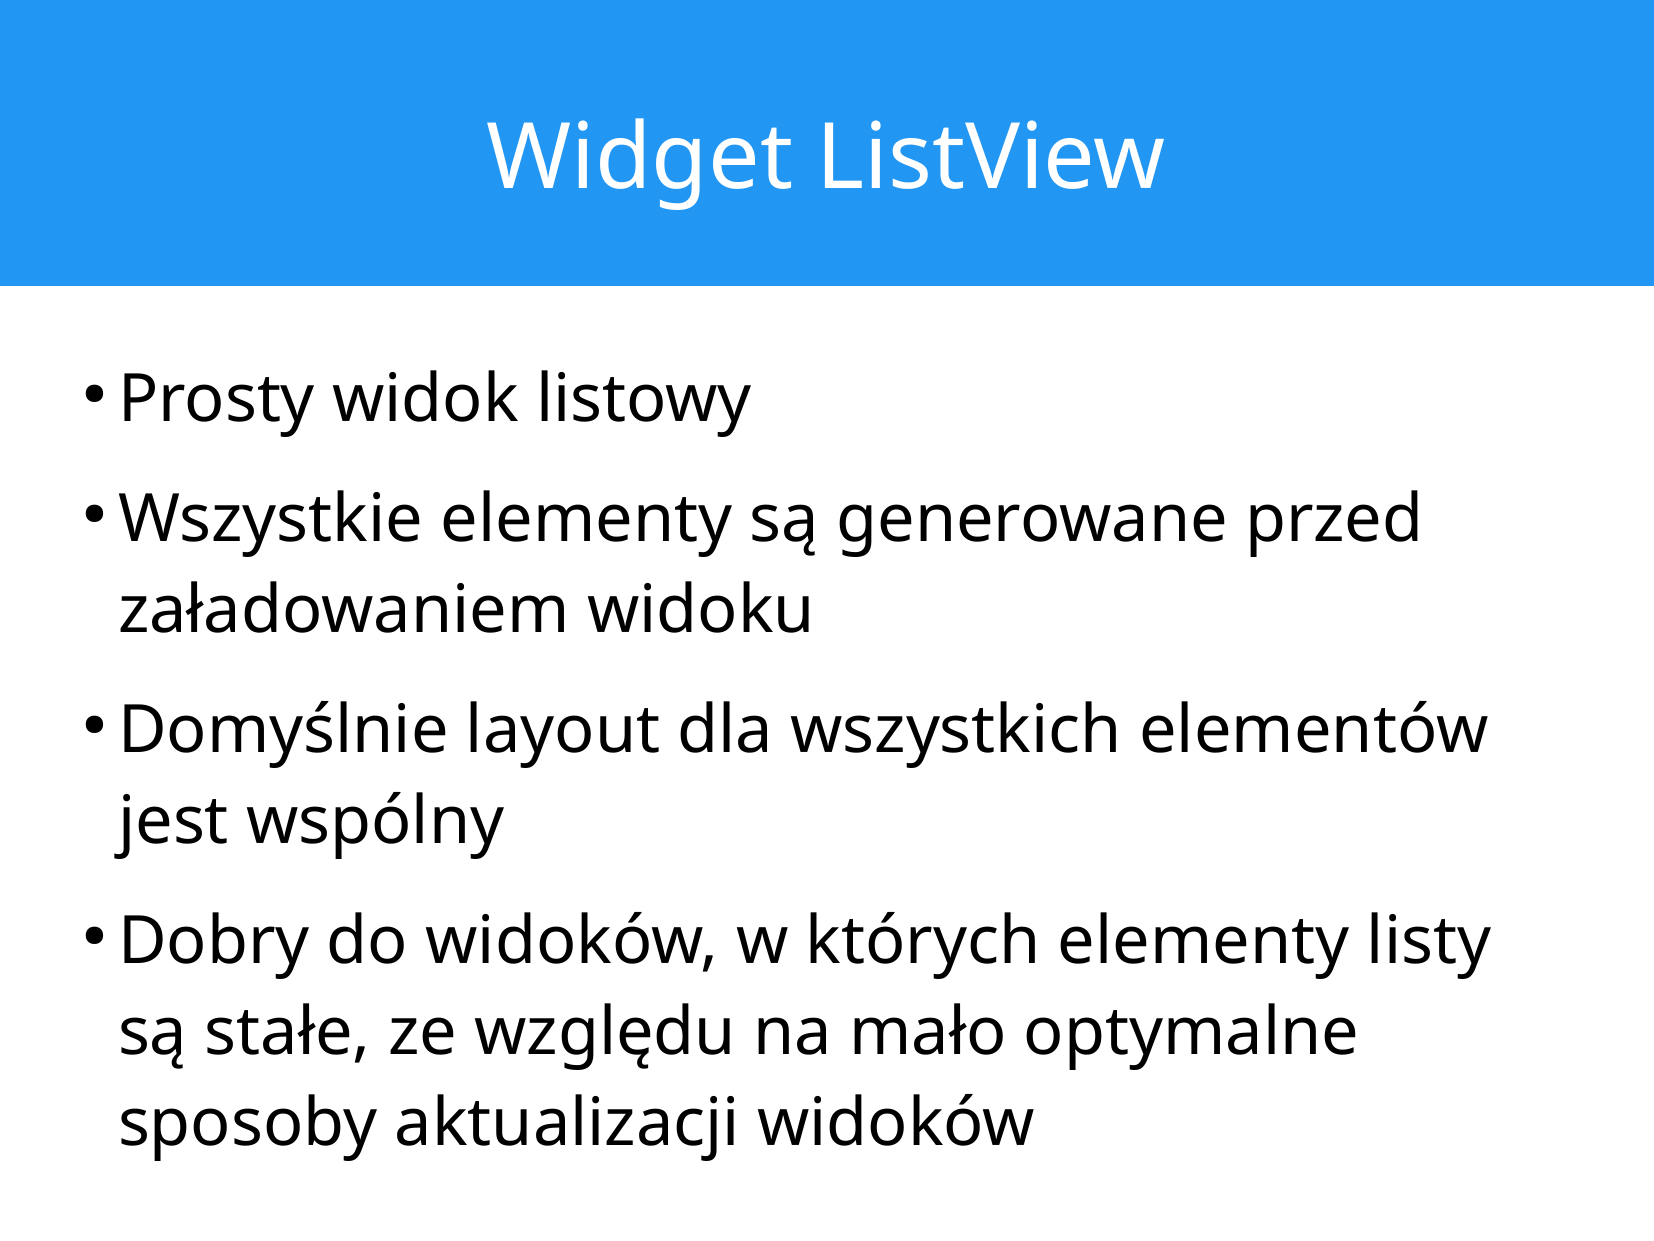

# Widget ListView
Prosty widok listowy
Wszystkie elementy są generowane przed załadowaniem widoku
Domyślnie layout dla wszystkich elementów jest wspólny
Dobry do widoków, w których elementy listy są stałe, ze względu na mało optymalne sposoby aktualizacji widoków